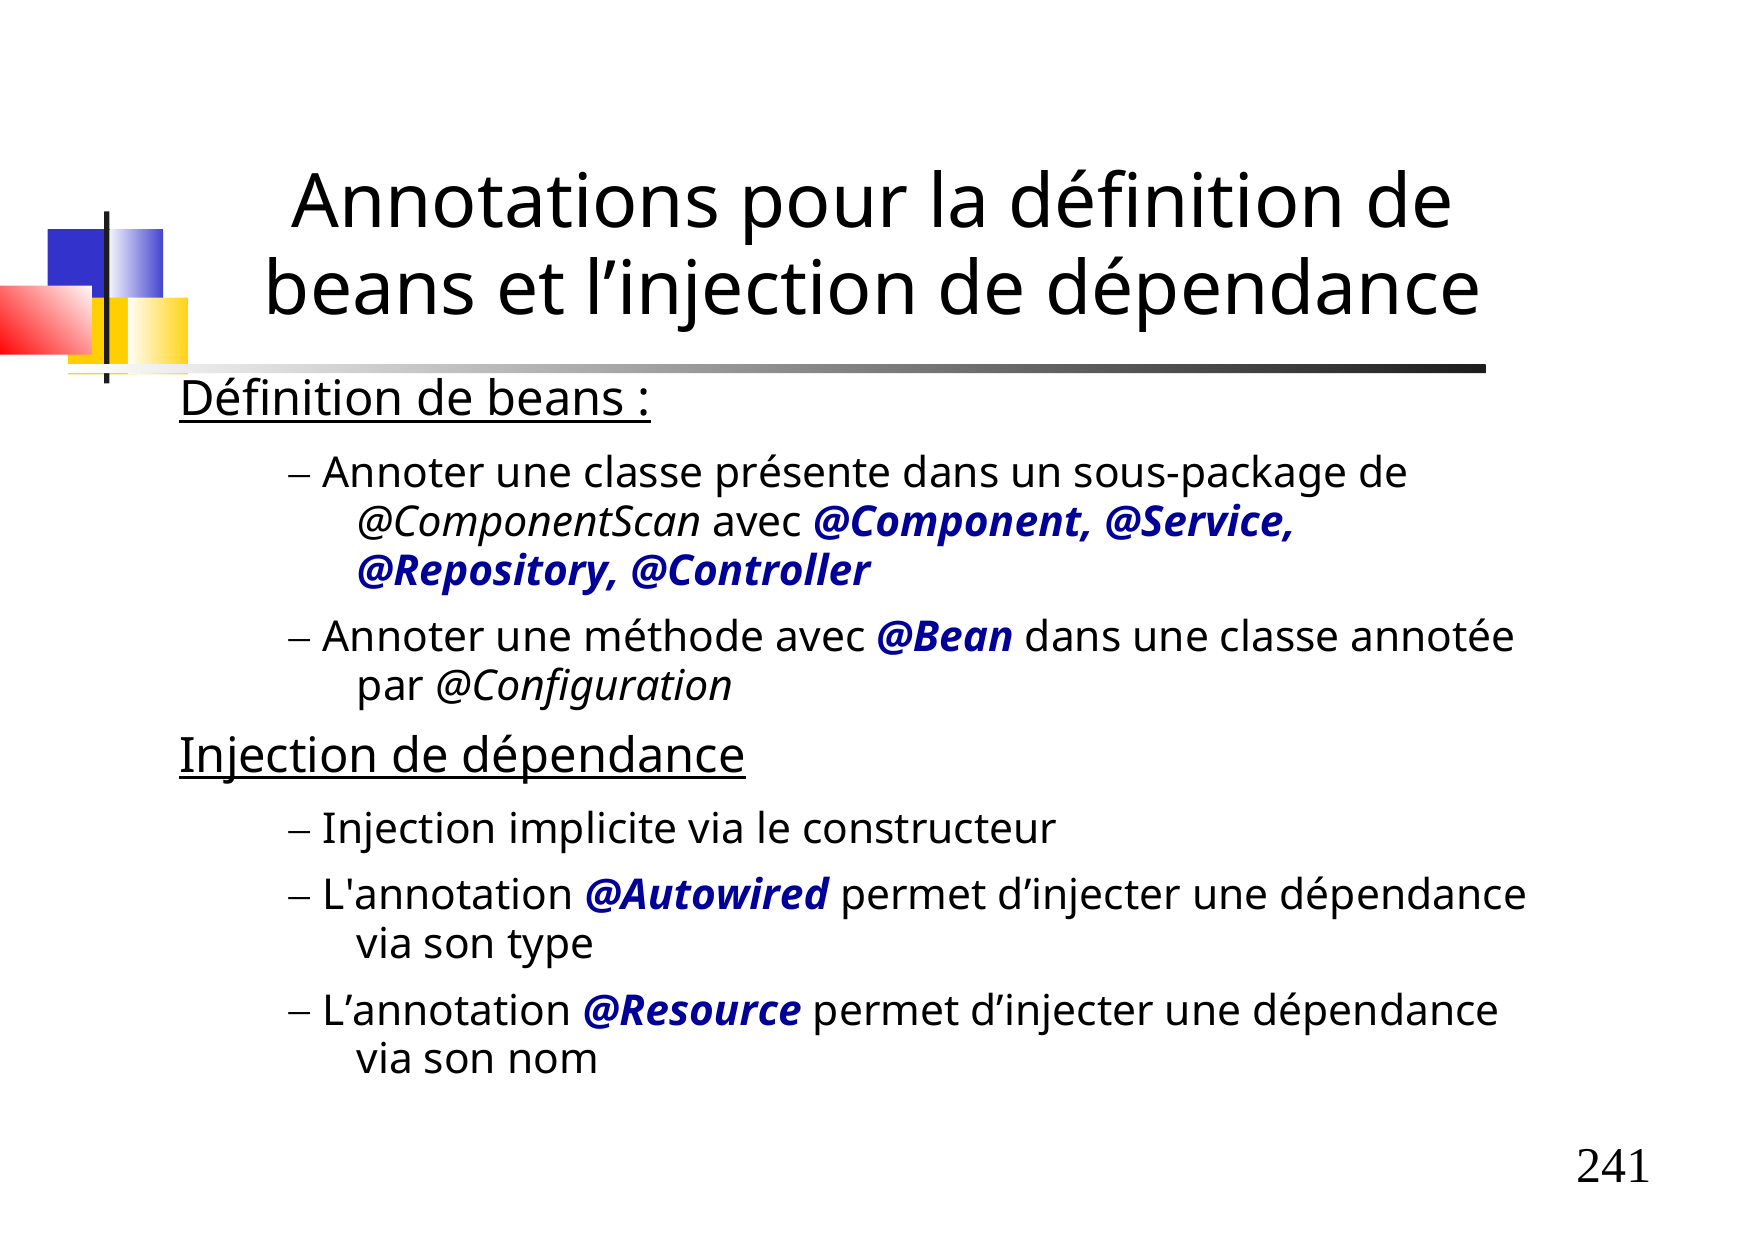

# Annotations pour la définition de beans et l’injection de dépendance
Définition de beans :
Annoter une classe présente dans un sous-package de @ComponentScan avec @Component, @Service, @Repository, @Controller
Annoter une méthode avec @Bean dans une classe annotée par @Configuration
Injection de dépendance
Injection implicite via le constructeur
L'annotation @Autowired permet d’injecter une dépendance via son type
L’annotation @Resource permet d’injecter une dépendance via son nom